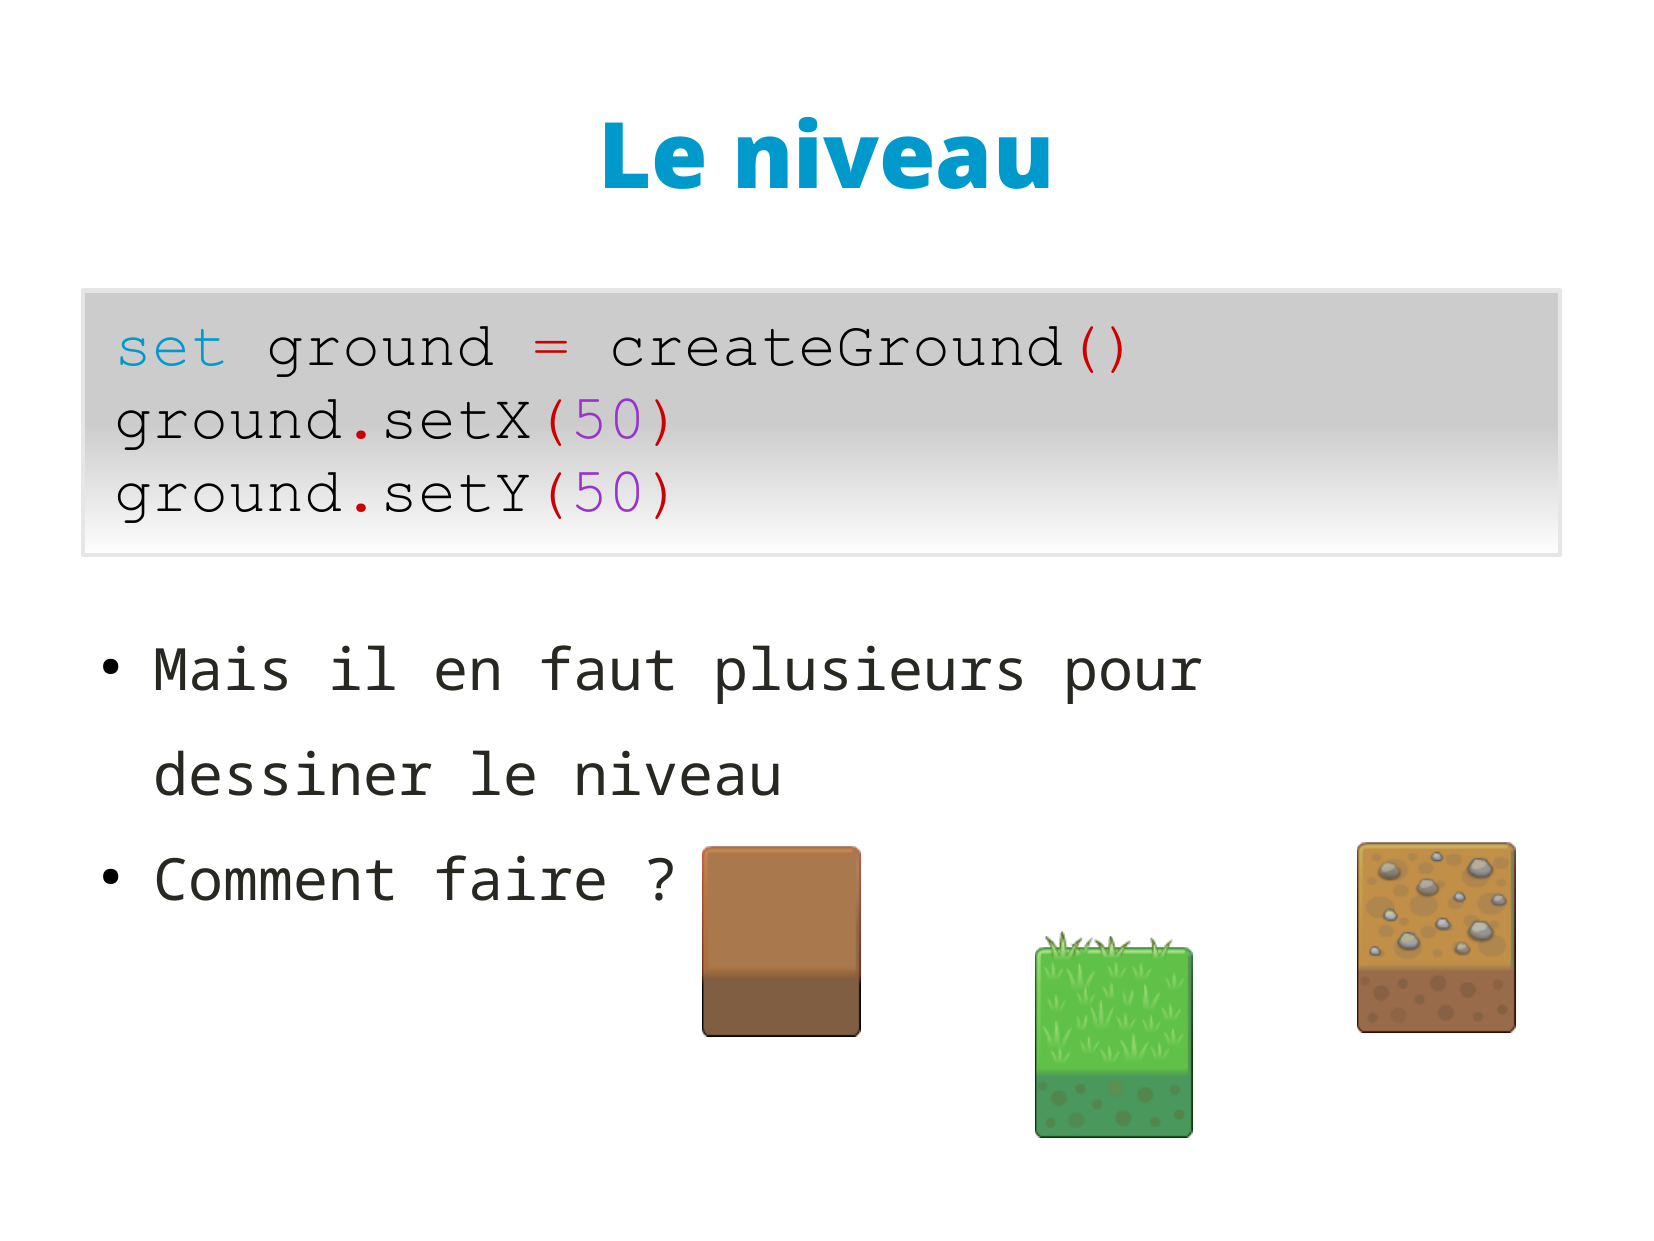

# Le niveau
set ground = createGround()
ground.setX(50)
ground.setY(50)
Mais il en faut plusieurs pour
dessiner le niveau
Comment faire ?